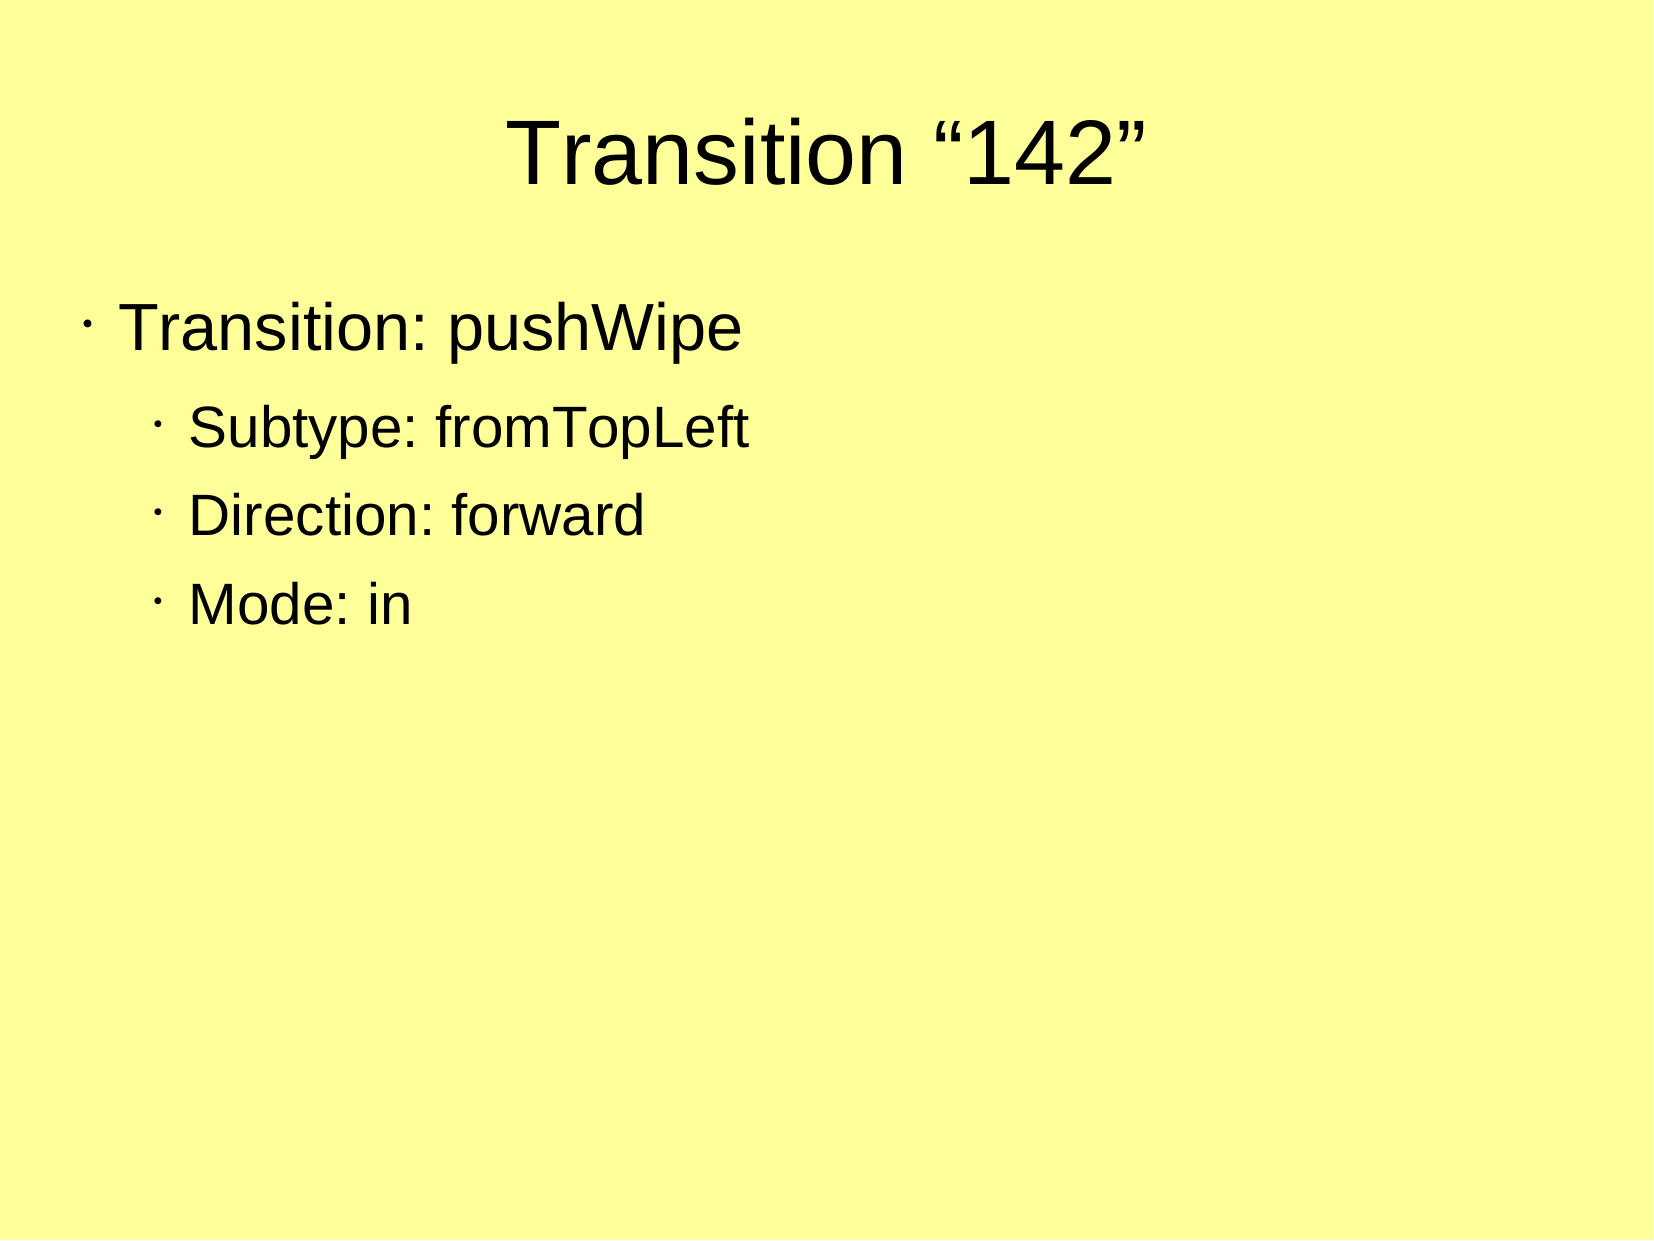

# Transition “142”
Transition: pushWipe
Subtype: fromTopLeft
Direction: forward
Mode: in